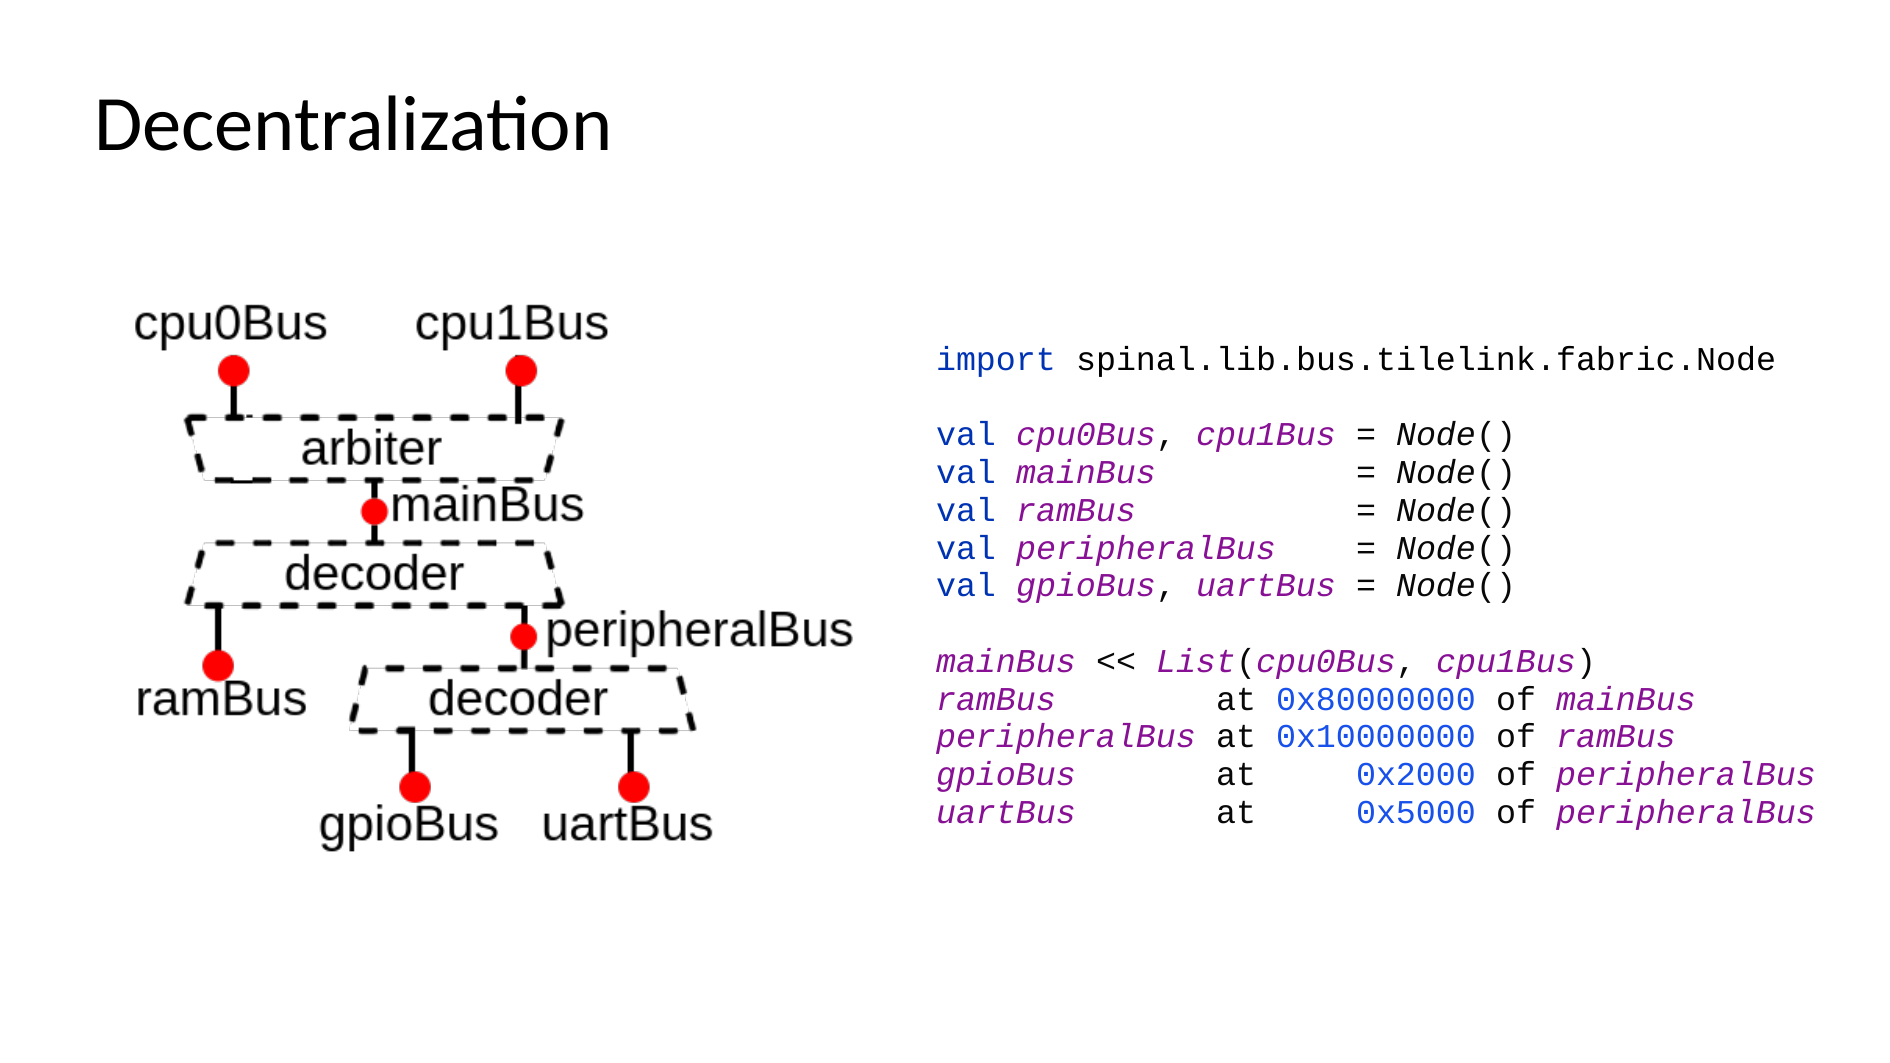

# Decentralization
import spinal.lib.bus.tilelink.fabric.Node
val cpu0Bus, cpu1Bus = Node()
val mainBus = Node()
val ramBus = Node()
val peripheralBus = Node()
val gpioBus, uartBus = Node()
mainBus << List(cpu0Bus, cpu1Bus)
ramBus at 0x80000000 of mainBus
peripheralBus at 0x10000000 of ramBus
gpioBus at 0x2000 of peripheralBus
uartBus at 0x5000 of peripheralBus
val bus = tilelink.fabric.Node()